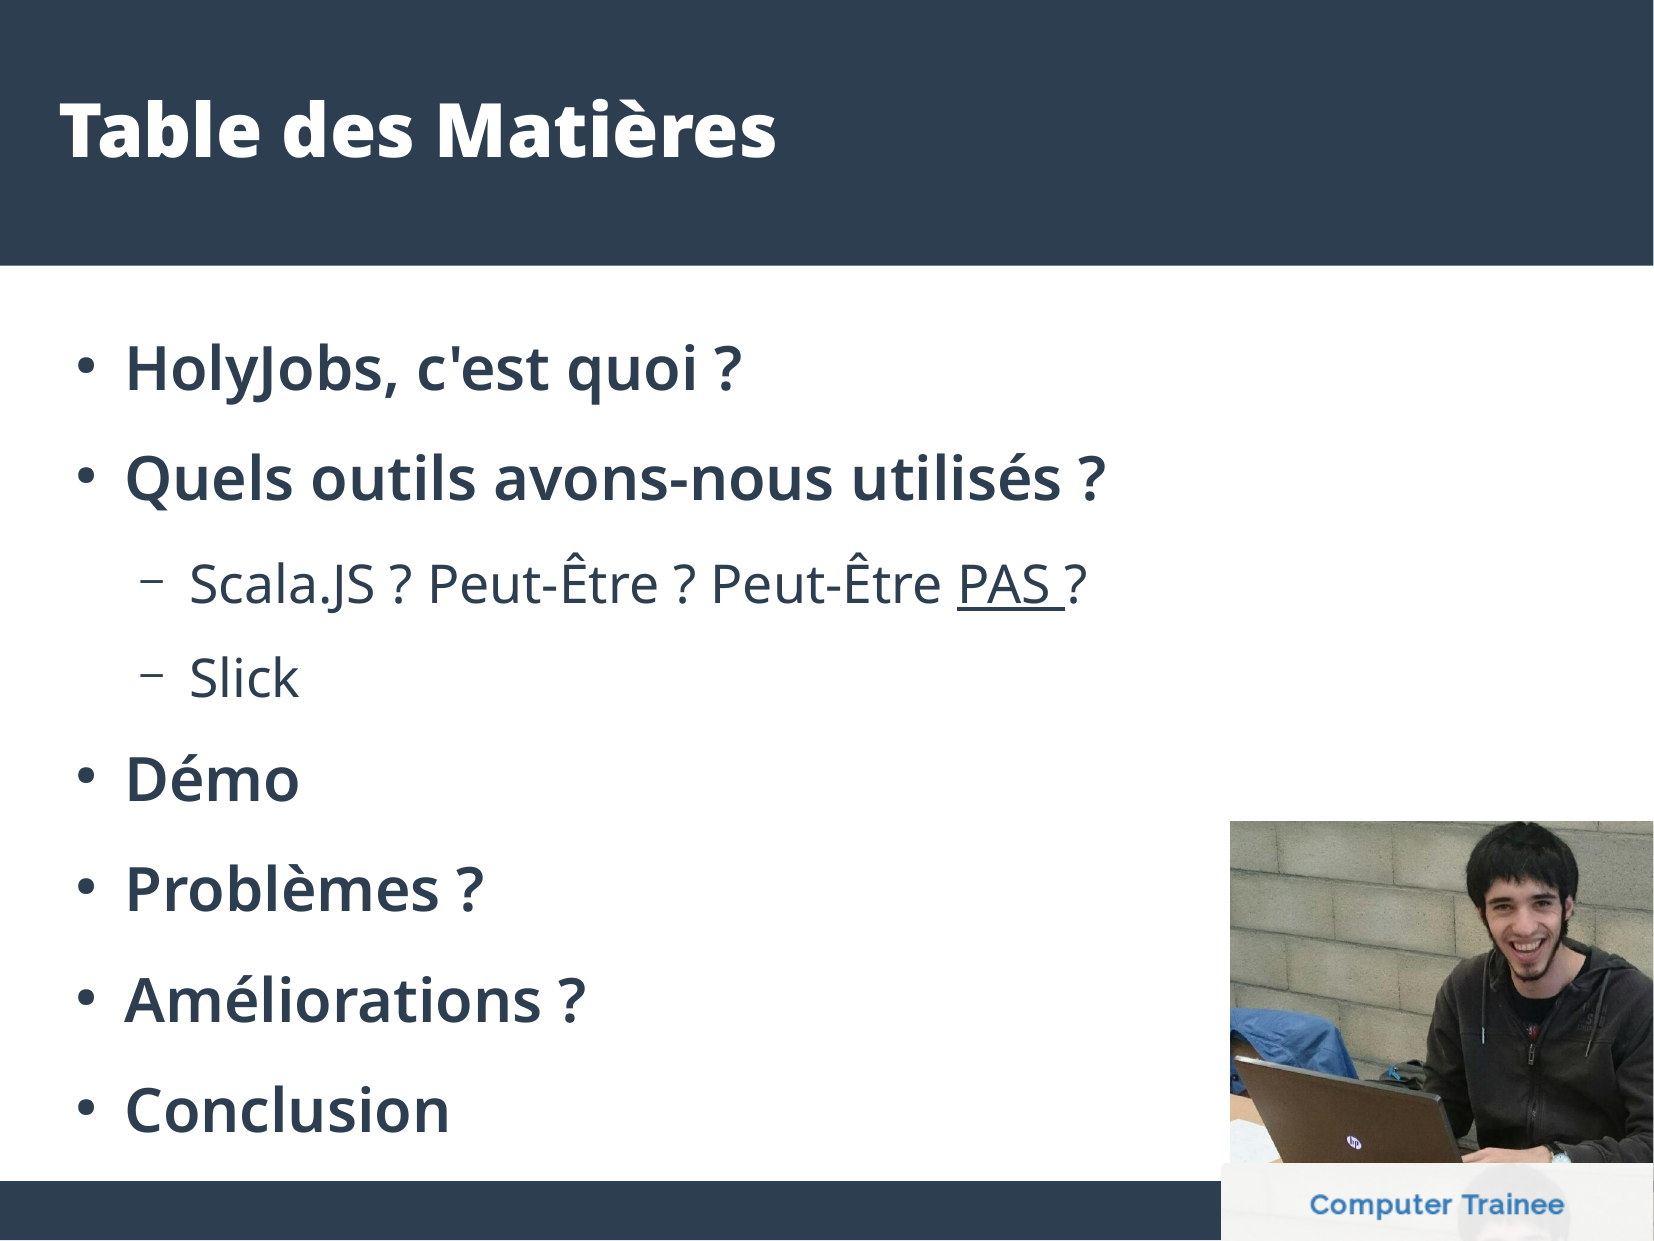

# Table des Matières
HolyJobs, c'est quoi ?
Quels outils avons-nous utilisés ?
Scala.JS ? Peut-Être ? Peut-Être PAS ?
Slick
Démo
Problèmes ?
Améliorations ?
Conclusion